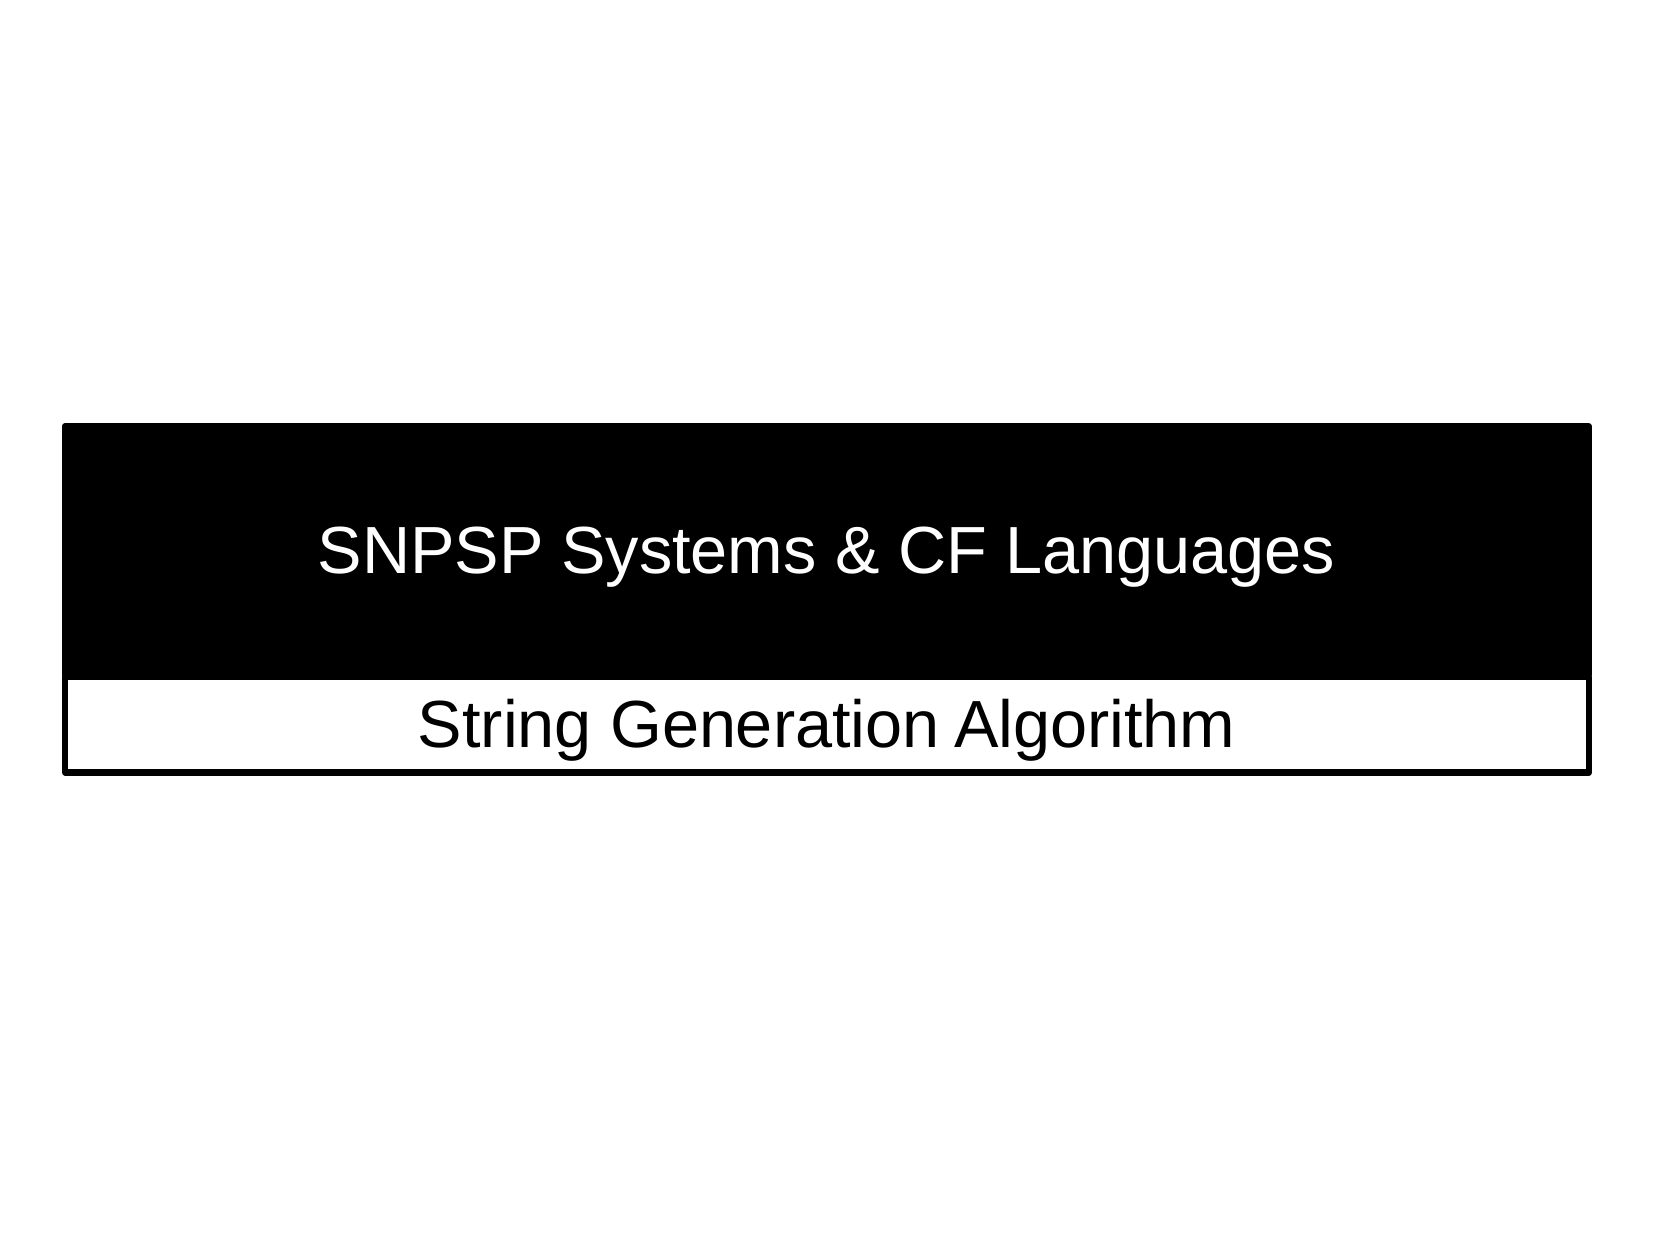

# SNPSP Systems & CF Languages
String Generation Algorithm